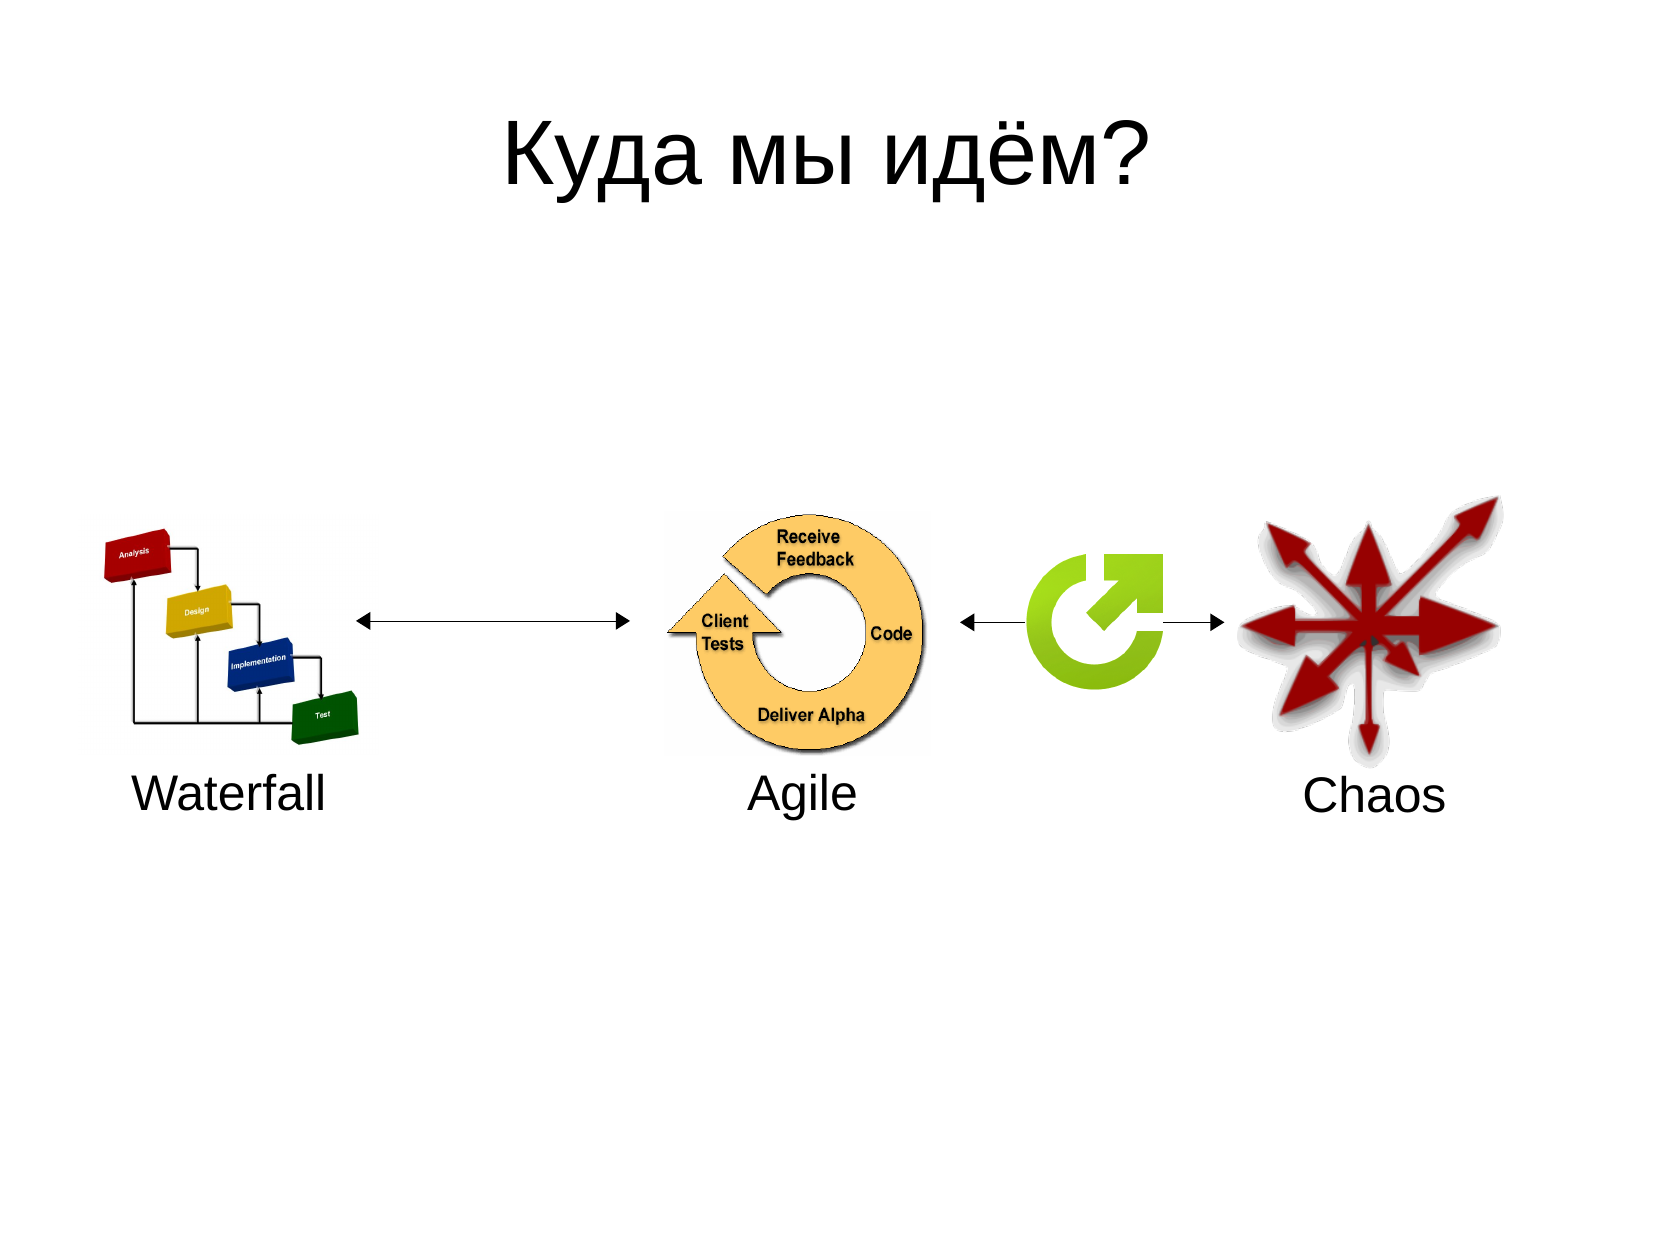

# Куда мы идём?
Waterfall
Agile
Chaos